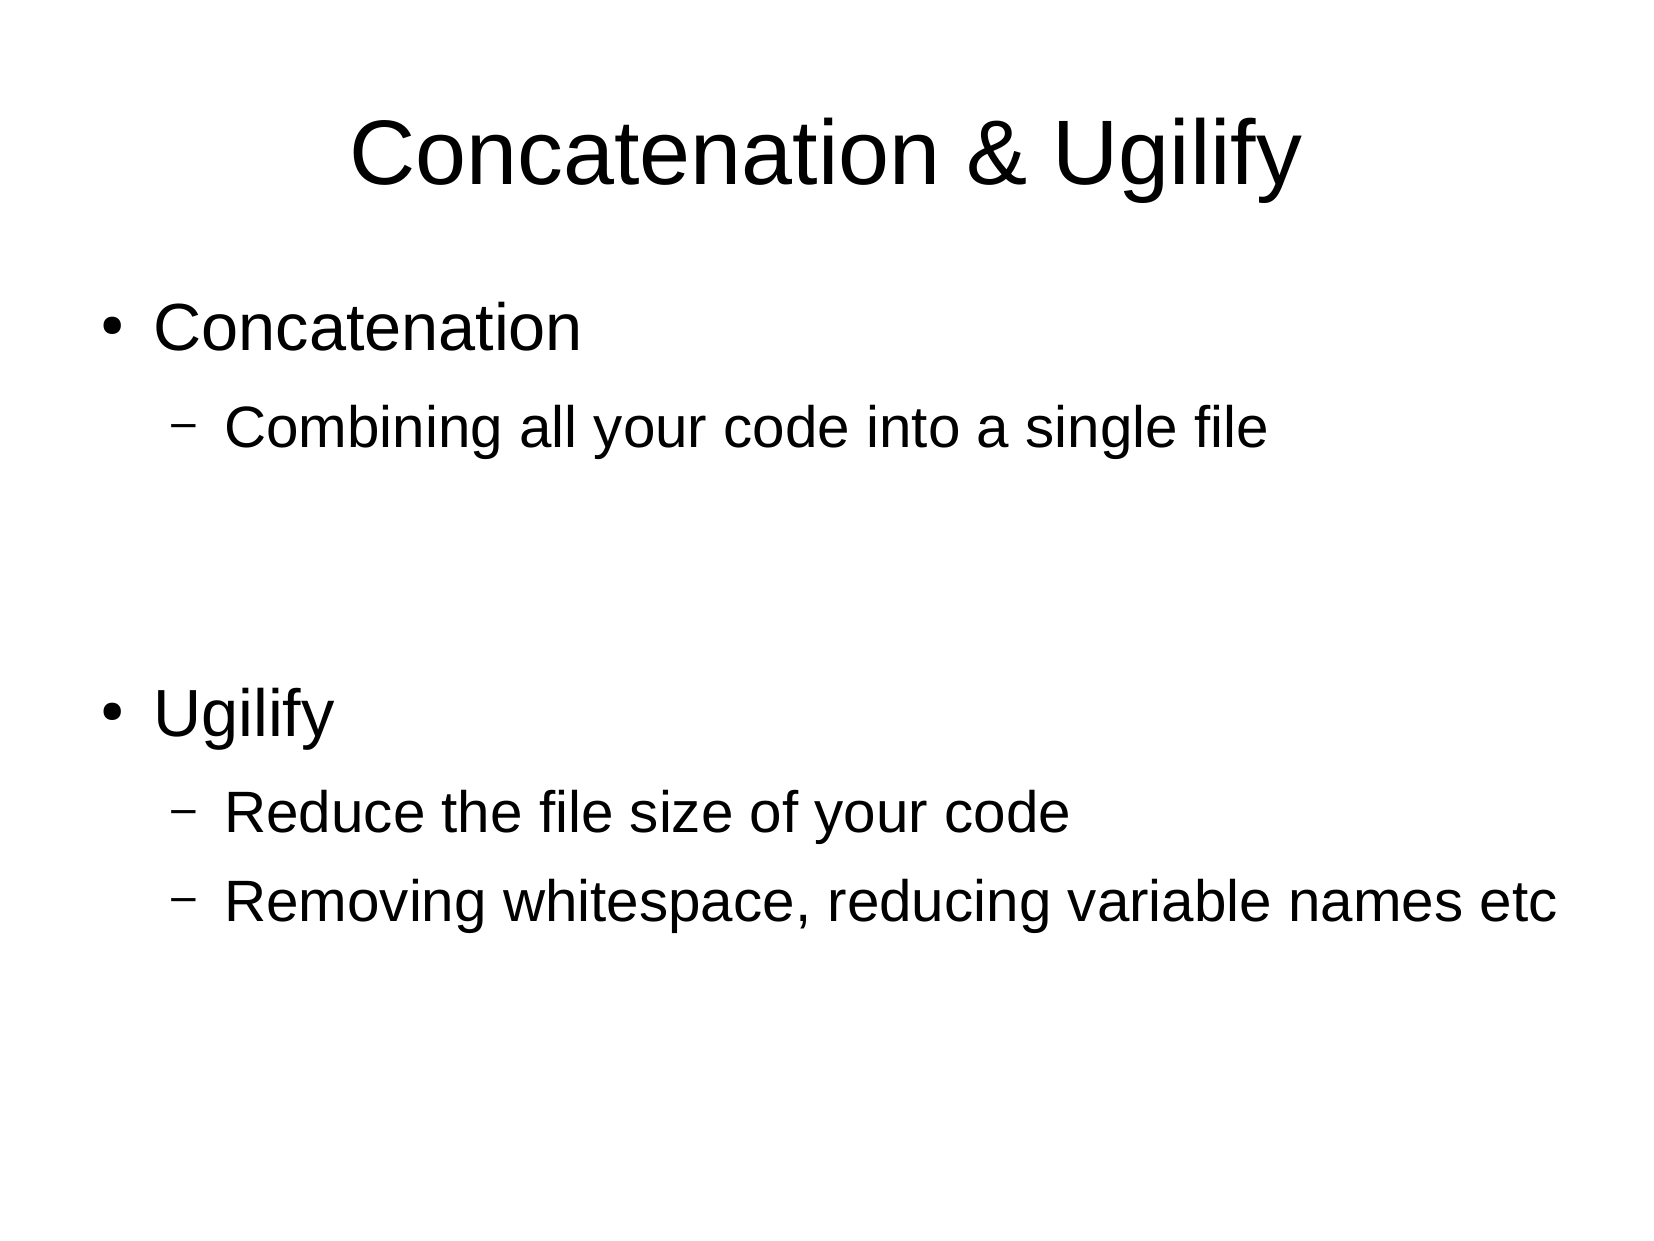

# Concatenation & Ugilify
Concatenation
Combining all your code into a single file
Ugilify
Reduce the file size of your code
Removing whitespace, reducing variable names etc